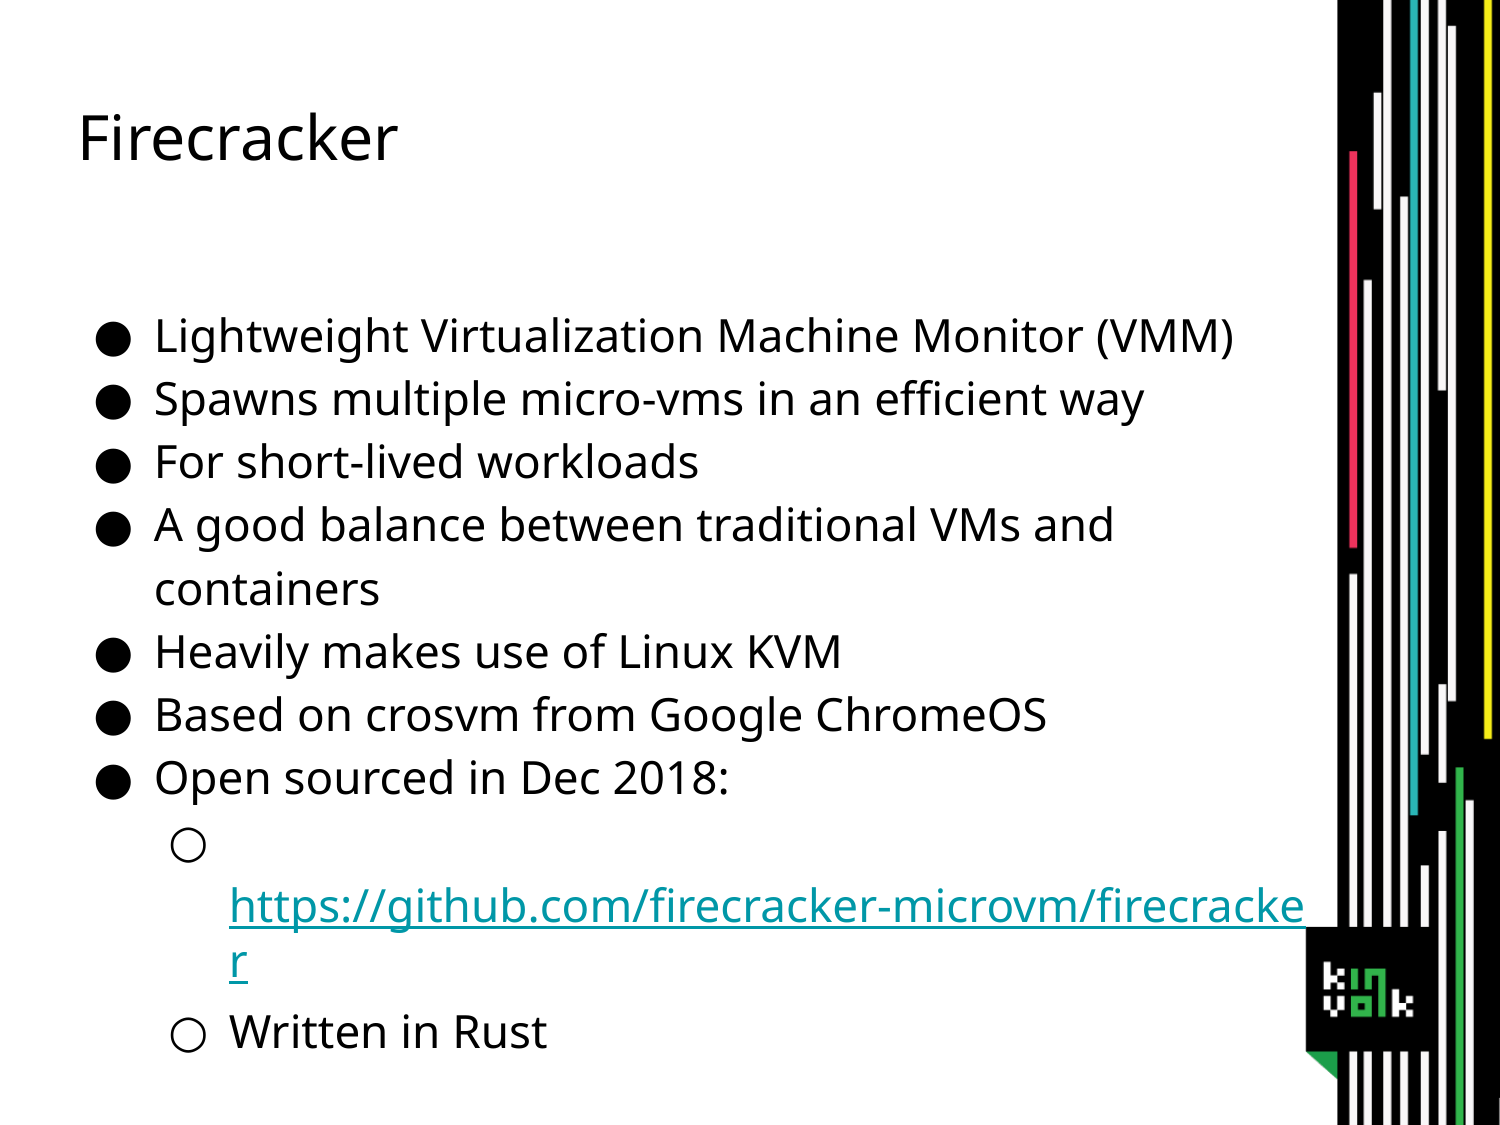

# Firecracker
Lightweight Virtualization Machine Monitor (VMM)
Spawns multiple micro-vms in an efficient way
For short-lived workloads
A good balance between traditional VMs and containers
Heavily makes use of Linux KVM
Based on crosvm from Google ChromeOS
Open sourced in Dec 2018:
 https://github.com/firecracker-microvm/firecracker
Written in Rust